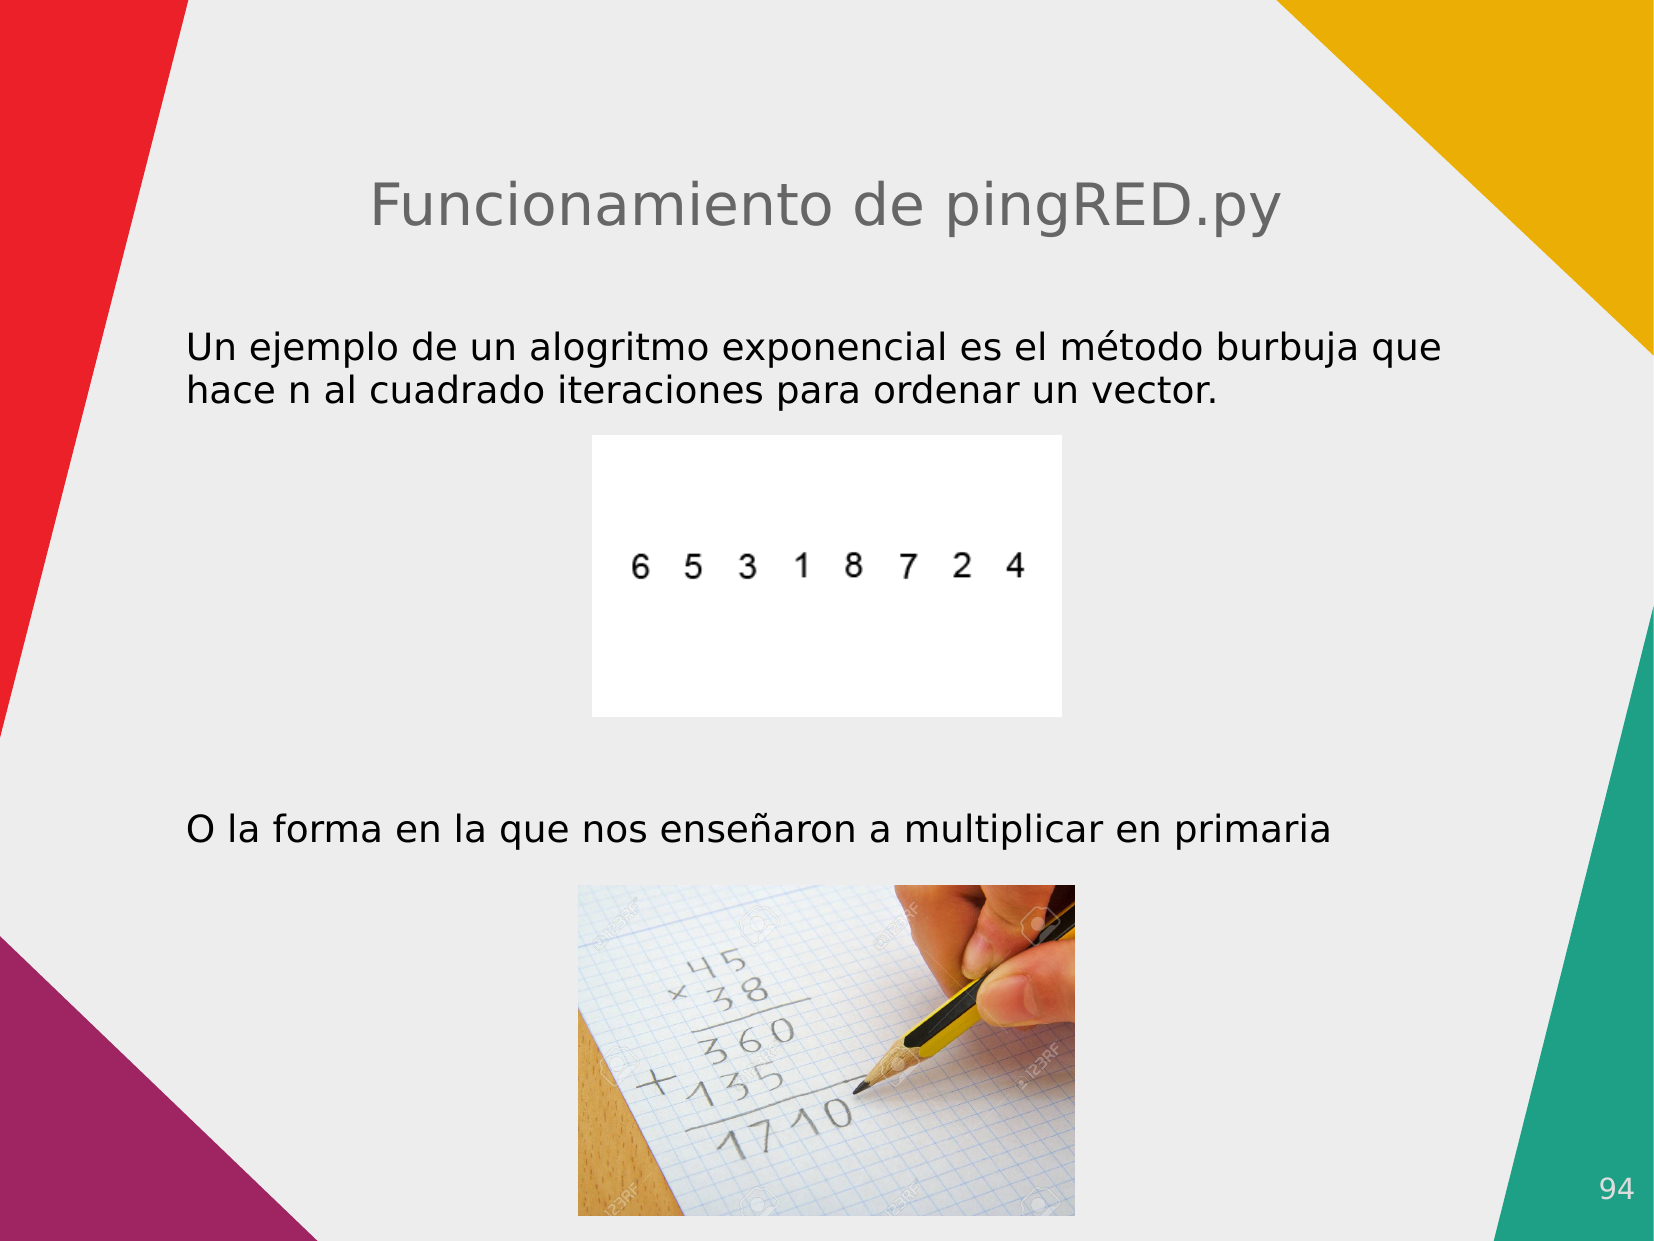

# Funcionamiento de pingRED.py
Un ejemplo de un alogritmo exponencial es el método burbuja que hace n al cuadrado iteraciones para ordenar un vector.
O la forma en la que nos enseñaron a multiplicar en primaria
94